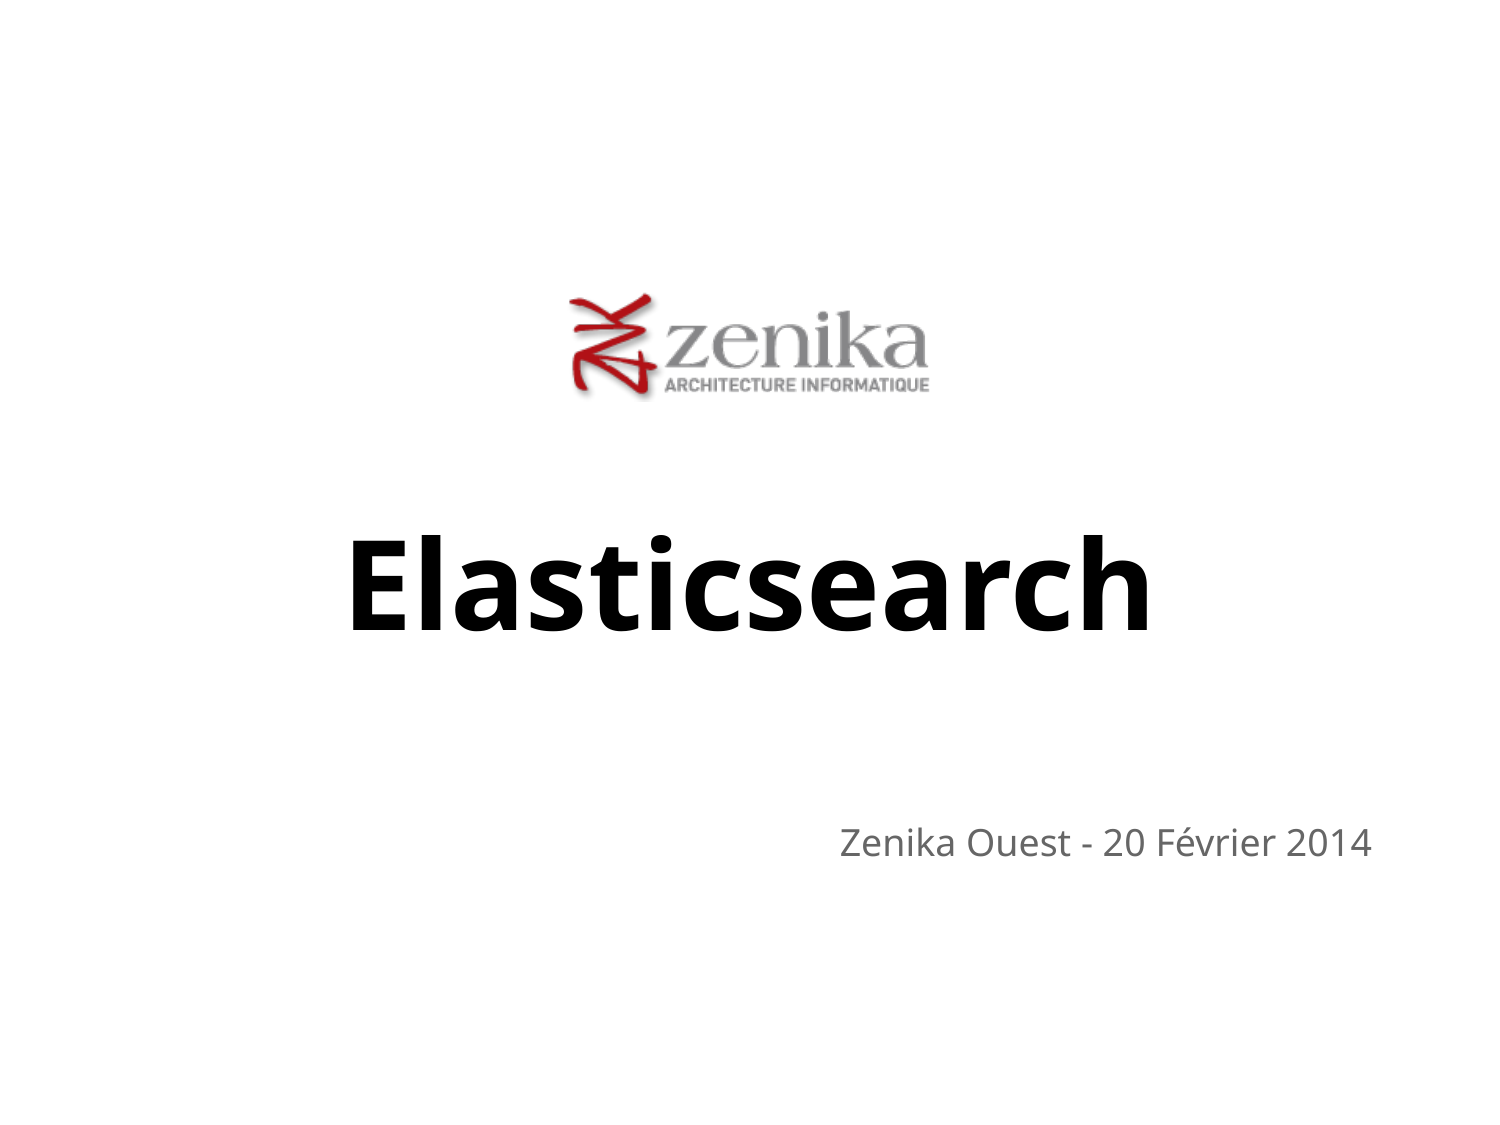

Zenika Ouest - 20 Février 2014
Elasticsearch